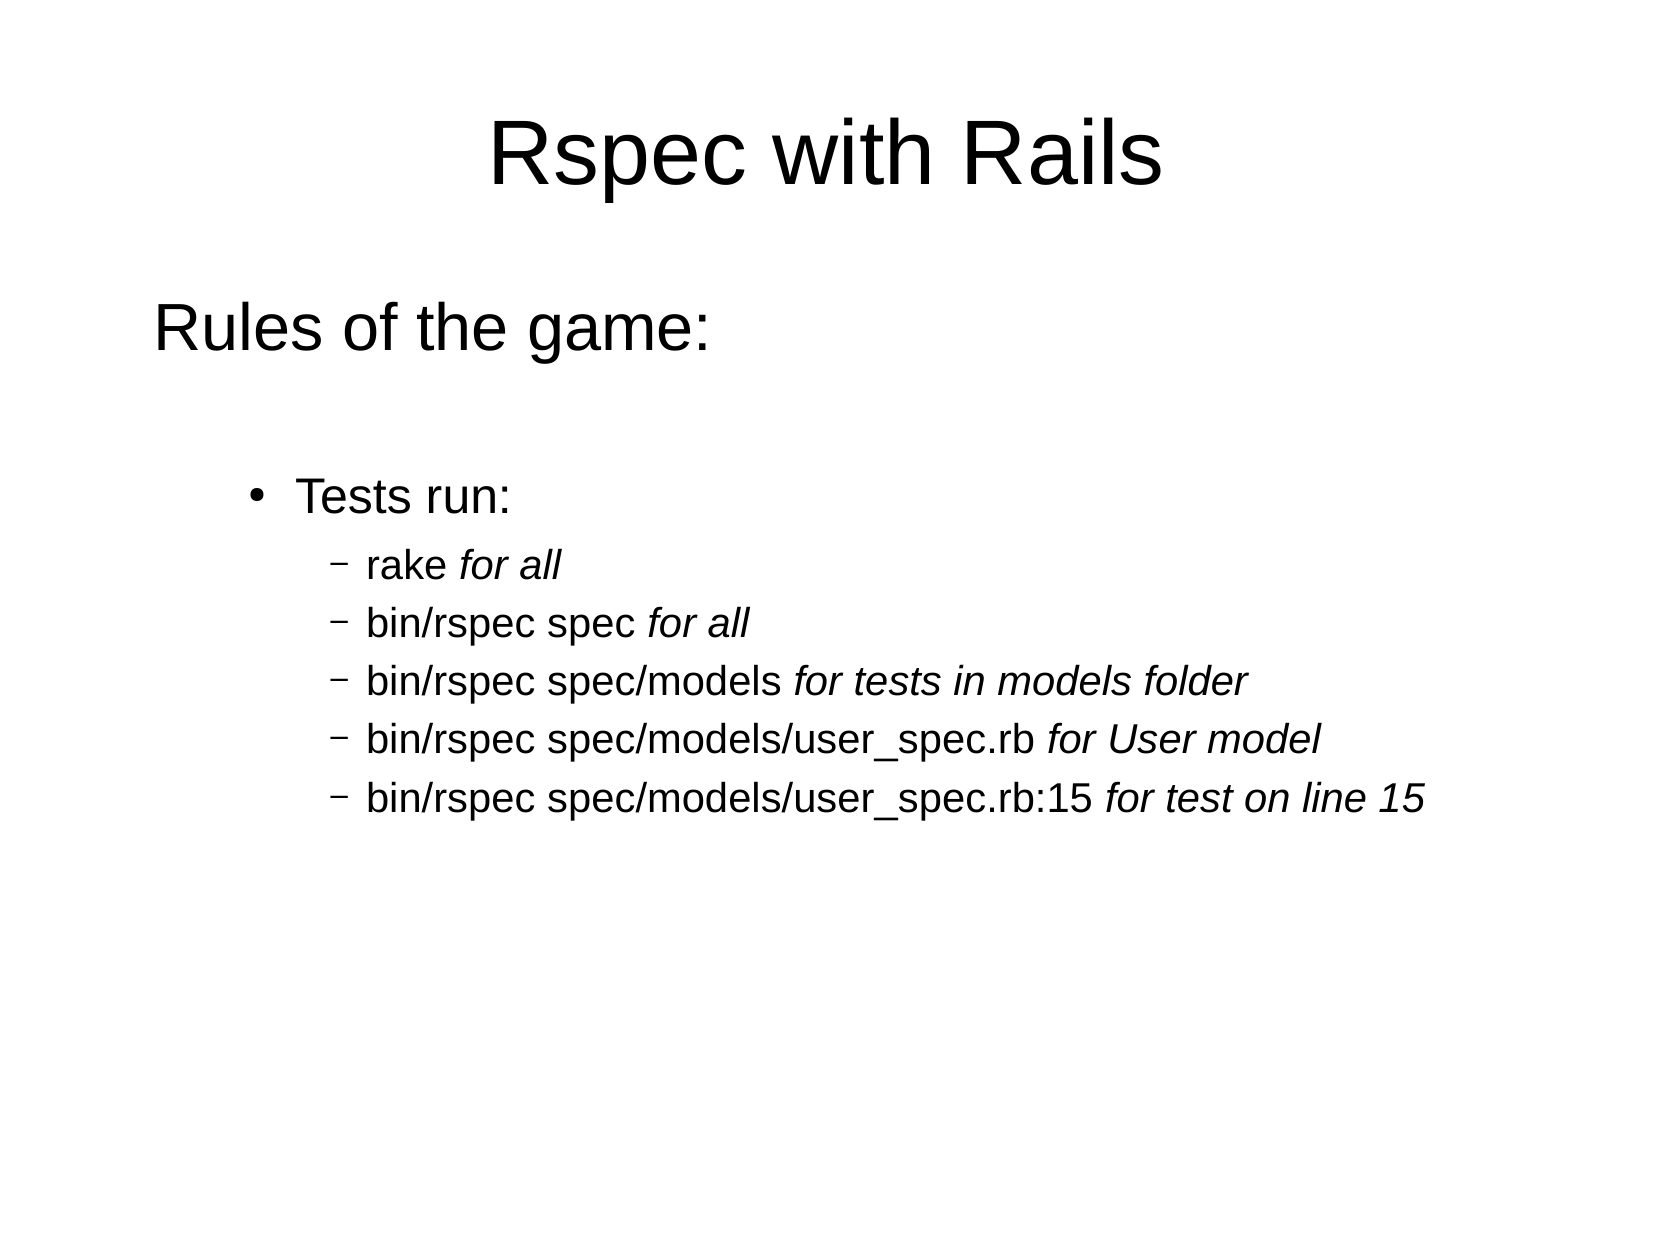

# Rspec with Rails
Rules of the game:
Tests run:
rake for all
bin/rspec spec for all
bin/rspec spec/models for tests in models folder
bin/rspec spec/models/user_spec.rb for User model
bin/rspec spec/models/user_spec.rb:15 for test on line 15